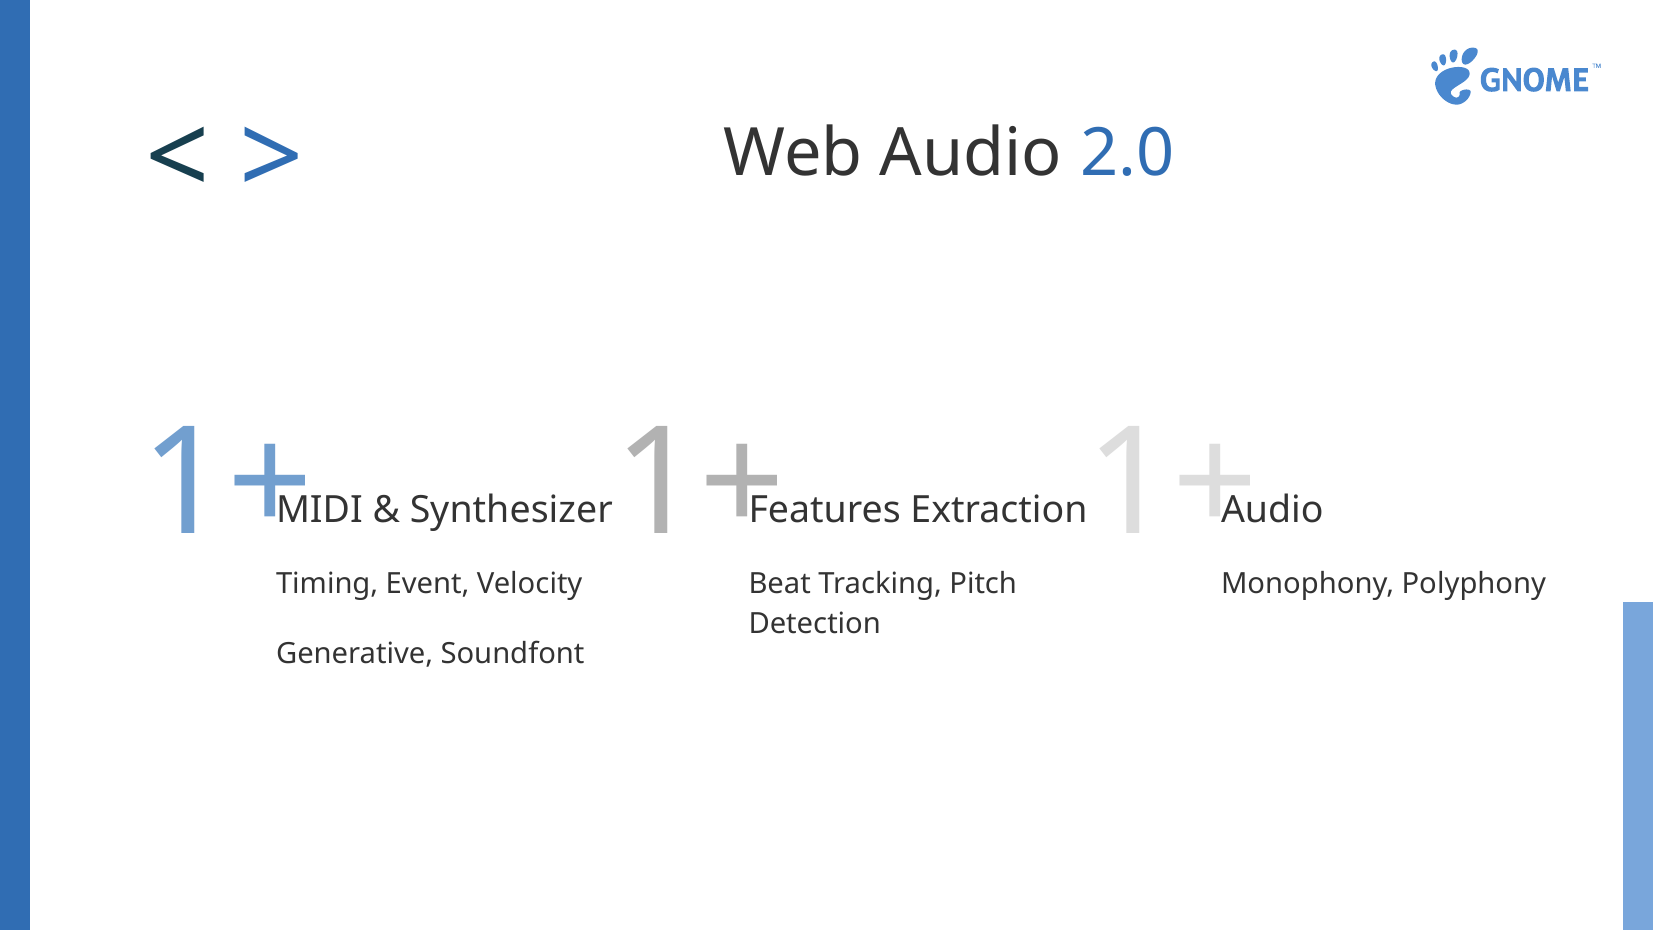

Web Audio 2.0
< >
1+
1+
# 1+
MIDI & Synthesizer
Timing, Event, Velocity
Generative, Soundfont
Features Extraction
Beat Tracking, Pitch Detection
Audio
Monophony, Polyphony